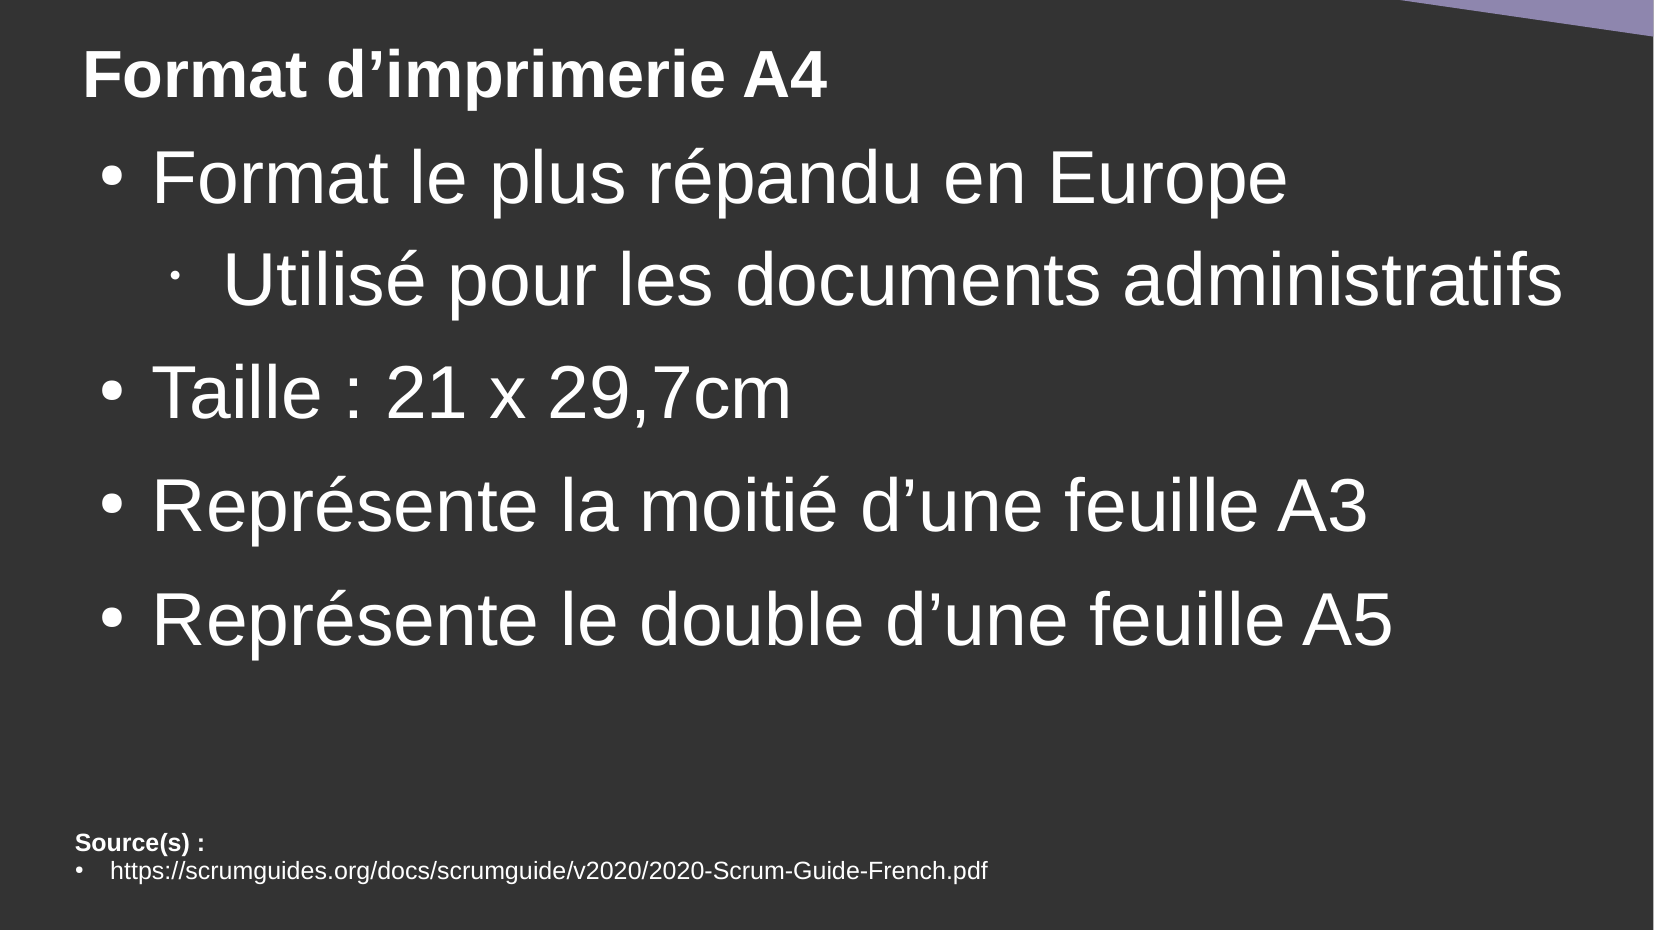

# Format d’imprimerie A4
Format le plus répandu en Europe
Utilisé pour les documents administratifs
Taille : 21 x 29,7cm
Représente la moitié d’une feuille A3
Représente le double d’une feuille A5
Source(s) :
https://scrumguides.org/docs/scrumguide/v2020/2020-Scrum-Guide-French.pdf